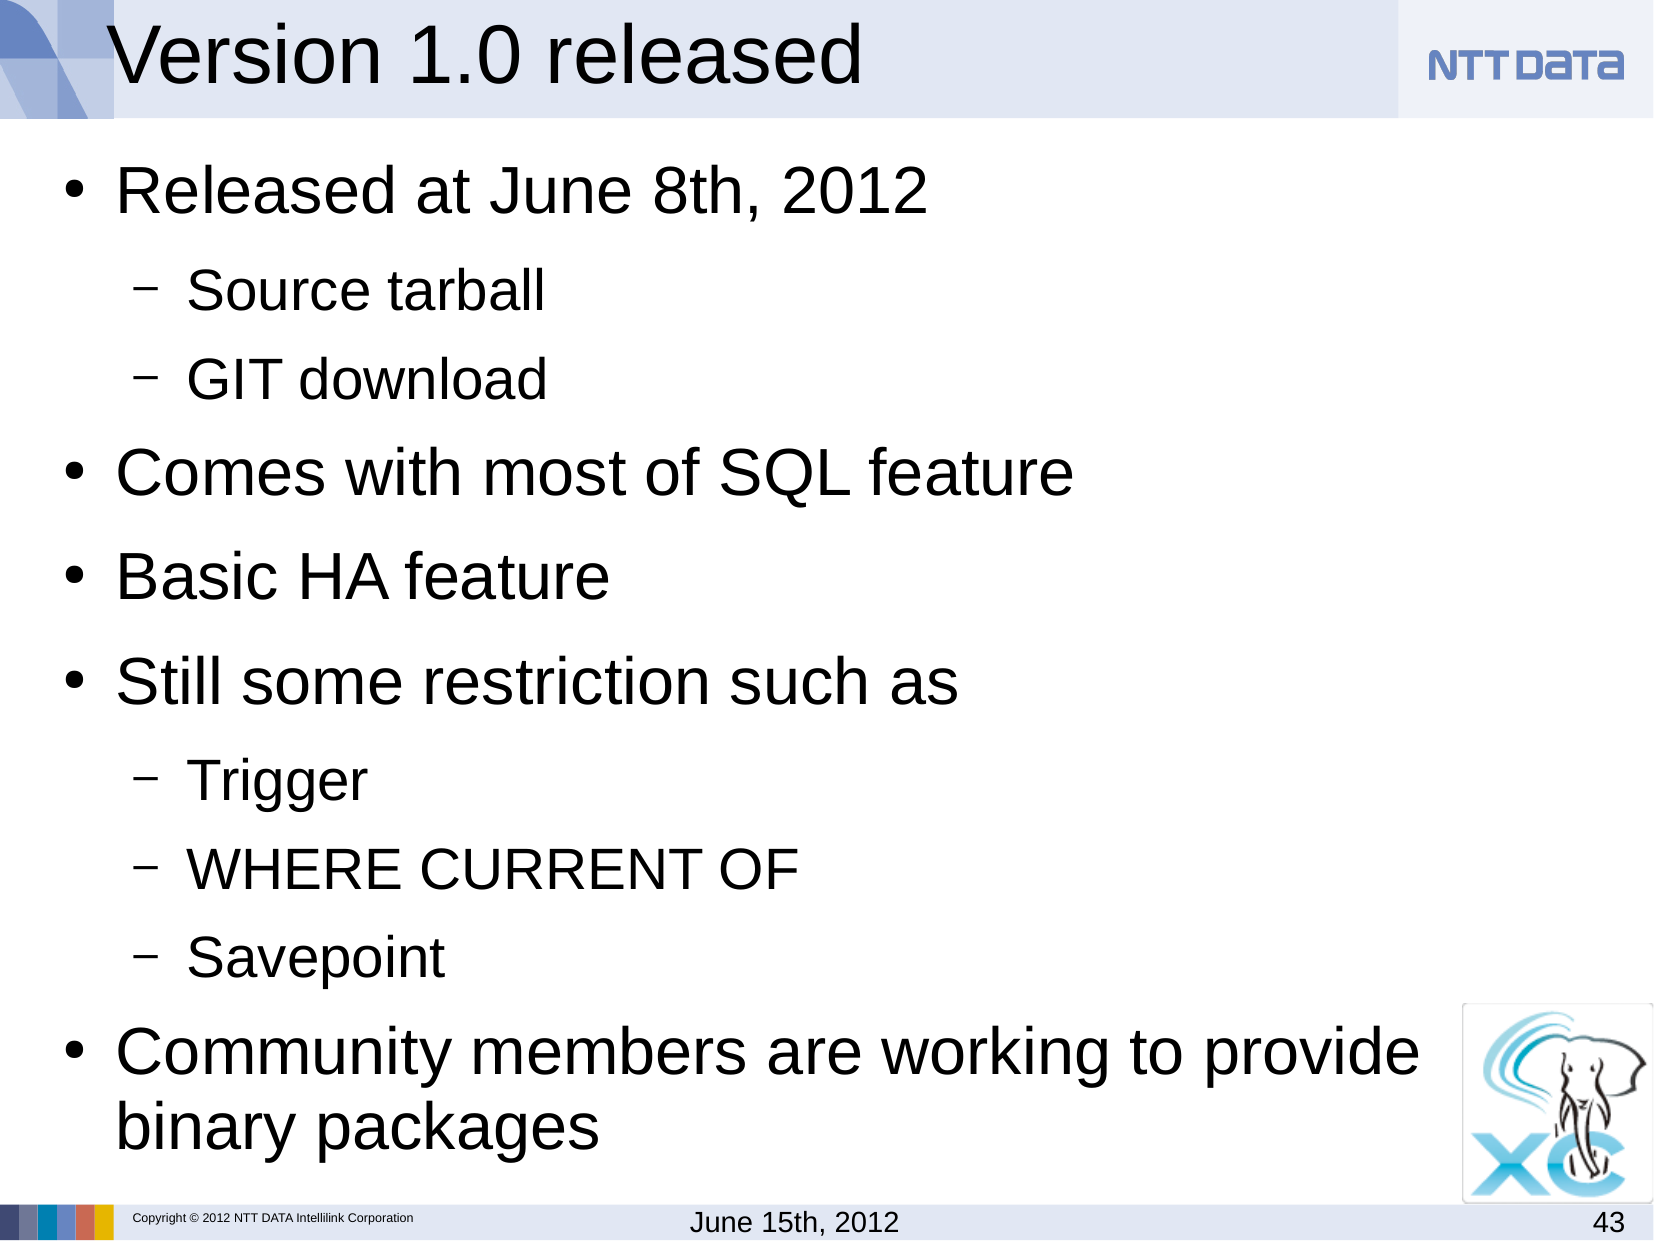

# Version 1.0 released
Released at June 8th, 2012
Source tarball
GIT download
Comes with most of SQL feature
Basic HA feature
Still some restriction such as
Trigger
WHERE CURRENT OF
Savepoint
Community members are working to provide binary packages
June 15th, 2012
43